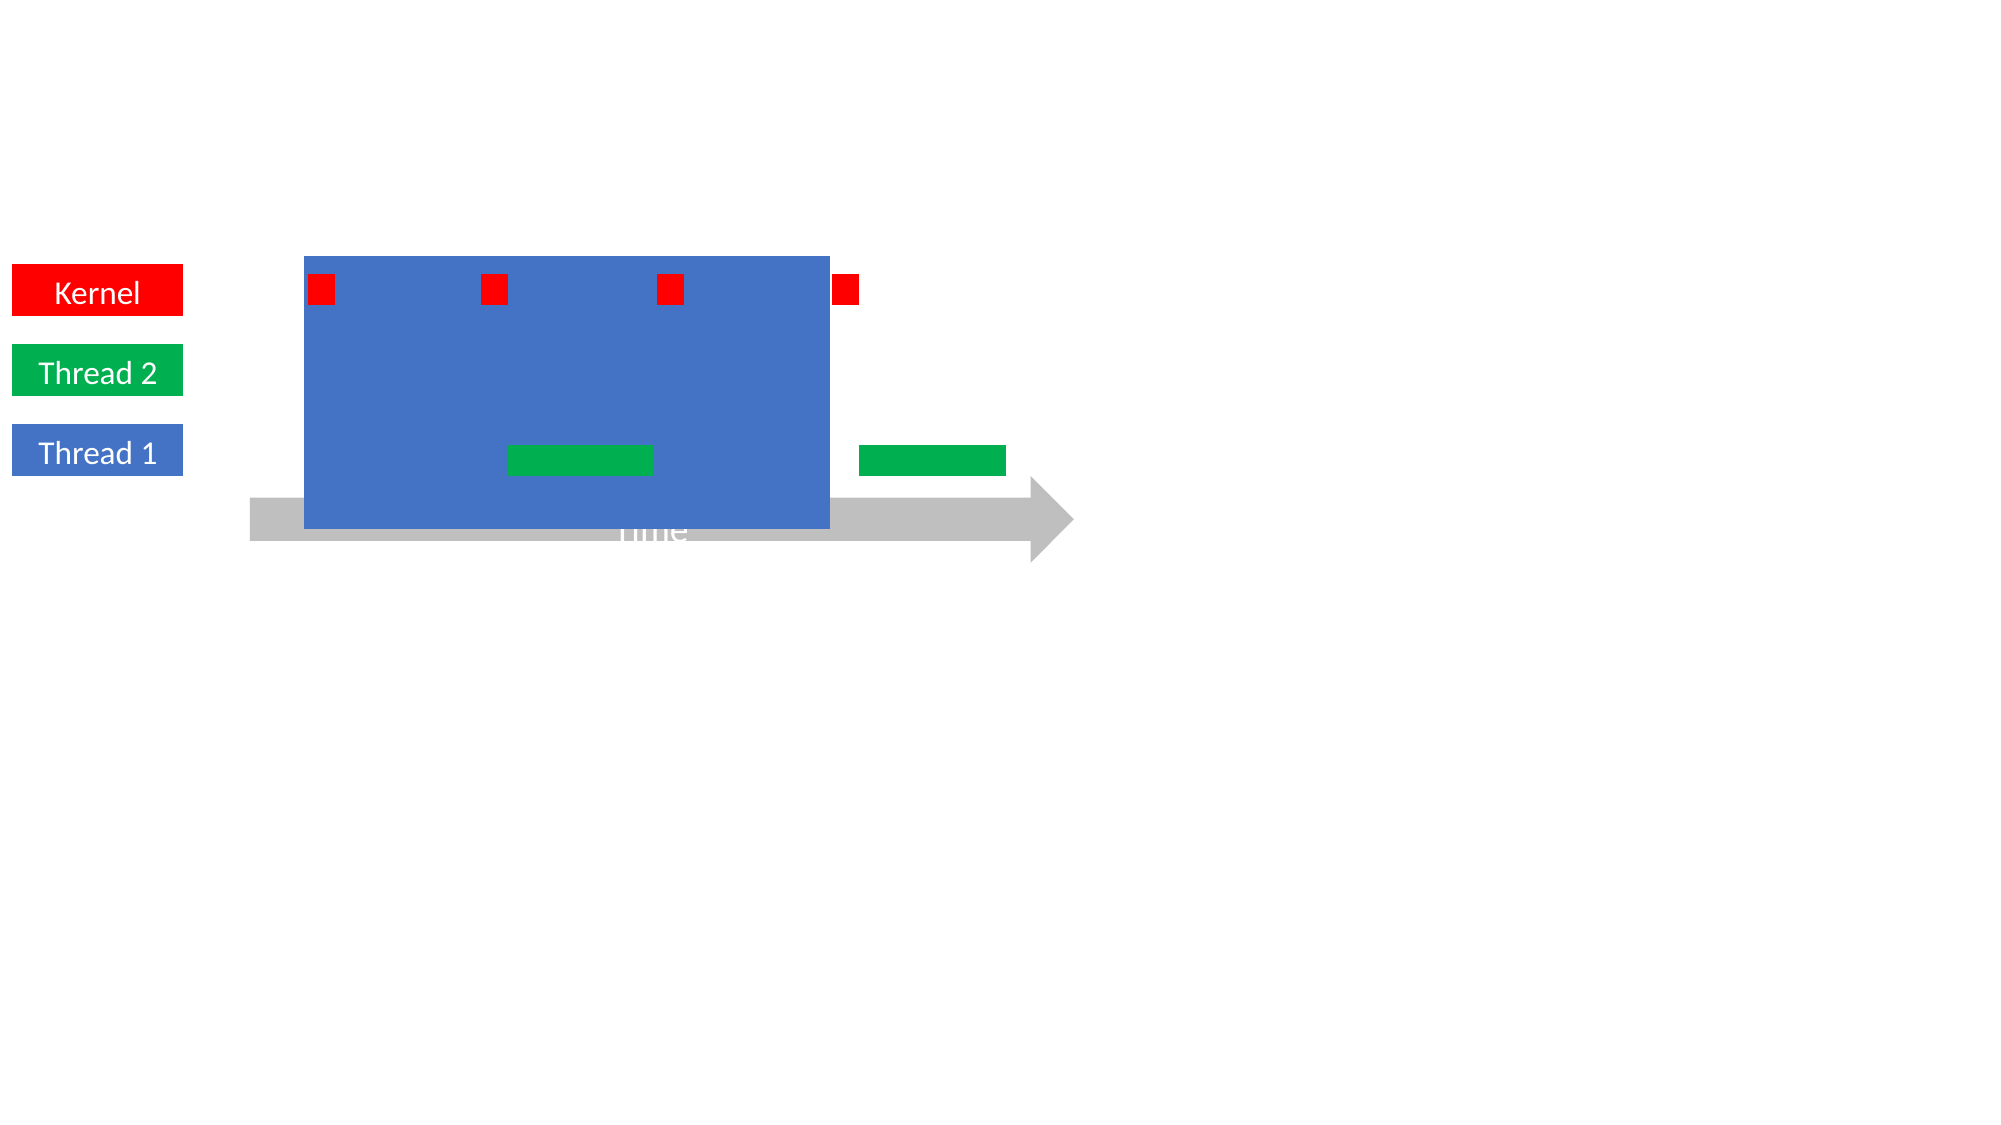

| | | |
| --- | --- | --- |
| | | |
| | | |
| | | |
Kernel
Thread 2
Thread 1
Time